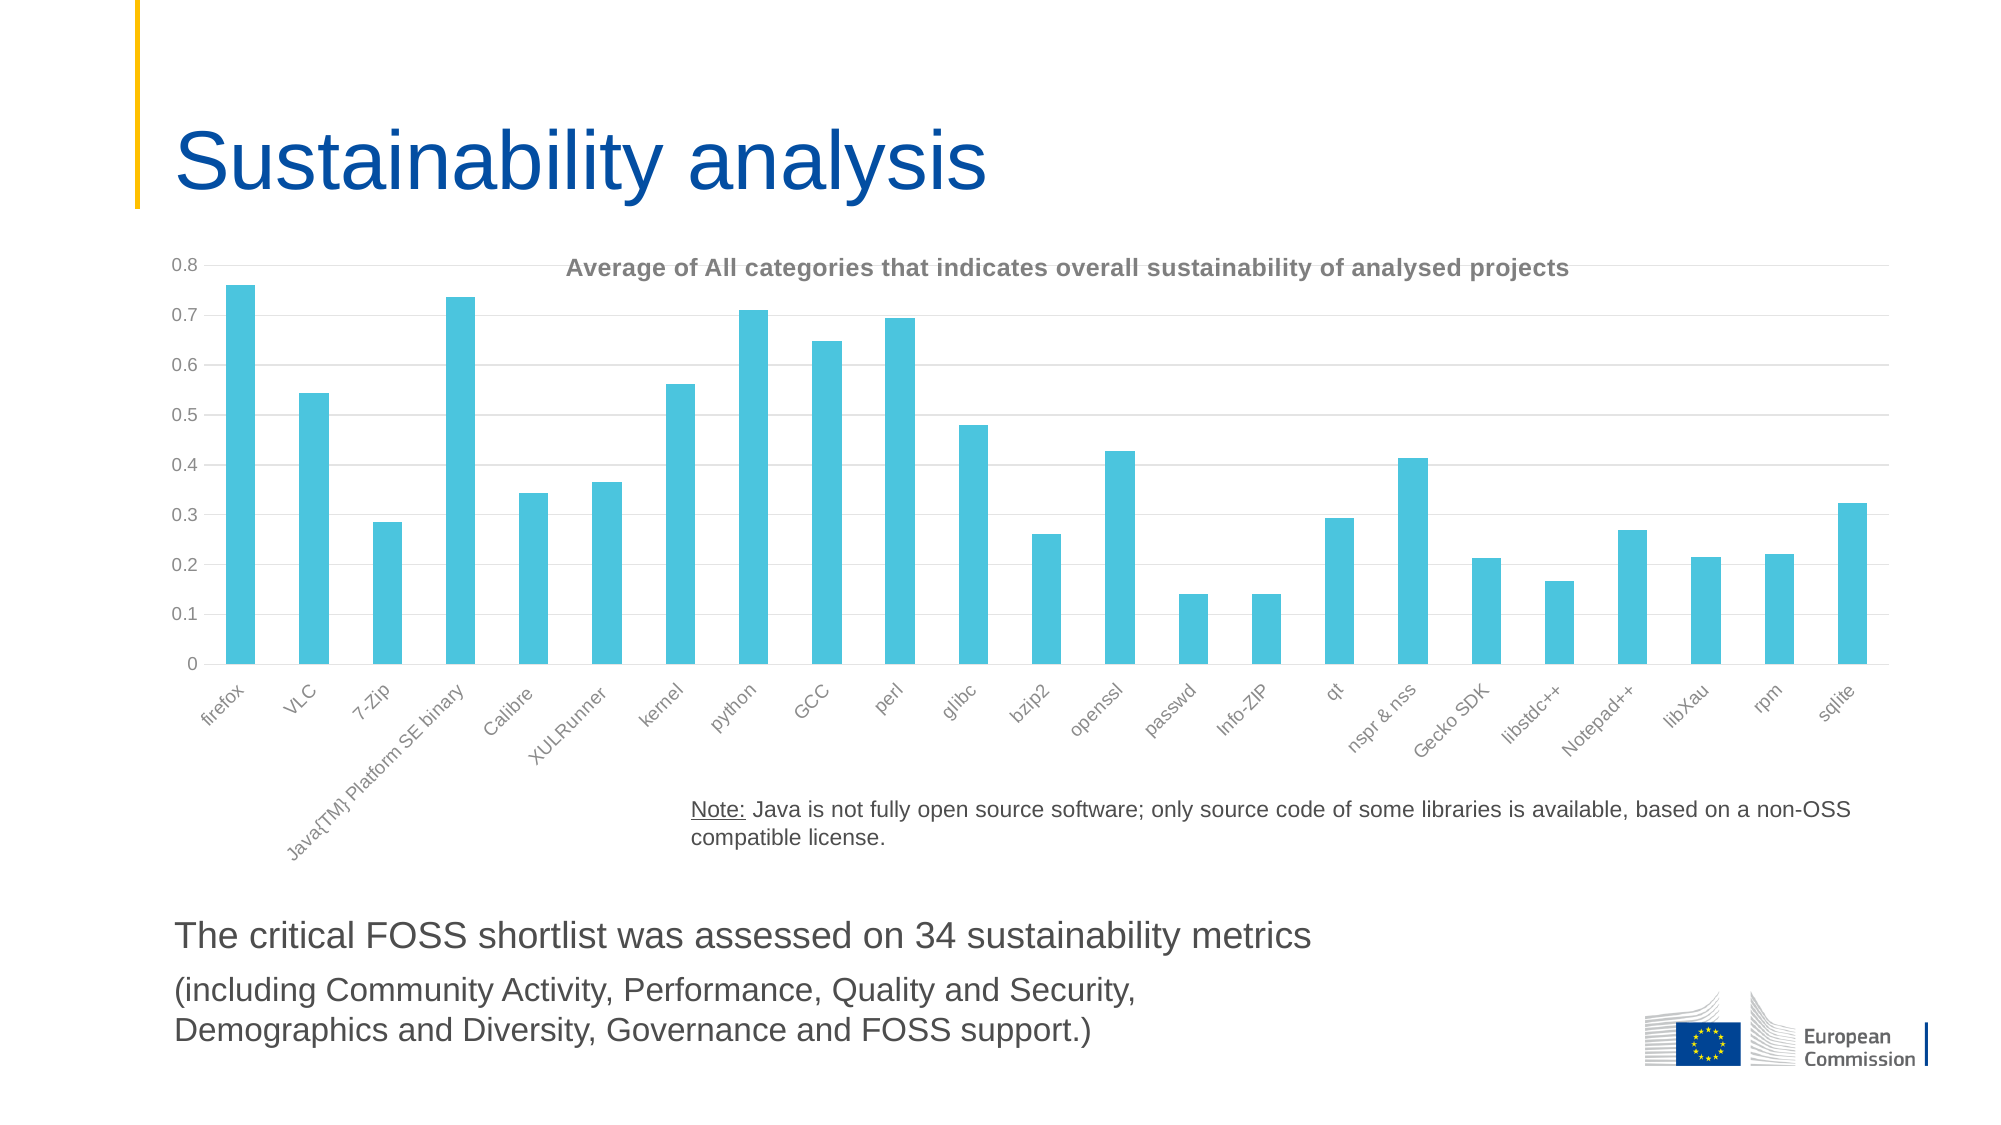

# Sustainability analysis
### Chart
| Category | Series1 |
|---|---|
| firefox | 0.76152380952381 |
| VLC | 0.545055555555556 |
| 7-Zip | 0.284579365079365 |
| Java{TM} Platform SE binary | 0.736888888888889 |
| Calibre | 0.343587301587302 |
| XULRunner | 0.36547619047619 |
| kernel | 0.563150793650794 |
| python | 0.711166666666667 |
| GCC | 0.648388888888889 |
| perl | 0.6945 |
| glibc | 0.480888888888889 |
| bzip2 | 0.260555555555556 |
| openssl | 0.428031746031746 |
| passwd | 0.140277777777778 |
| Info-ZIP | 0.140333333333333 |
| qt | 0.293055555555556 |
| nspr & nss | 0.414666666666667 |
| Gecko SDK | 0.213444444444444 |
| libstdc++ | 0.167888888888889 |
| Notepad++ | 0.269722222222222 |
| libXau | 0.215388888888889 |
| rpm | 0.220722222222222 |
| sqlite | 0.3245 |Average of All categories that indicates overall sustainability of analysed projects
Note: Java is not fully open source software; only source code of some libraries is available, based on a non-OSS compatible license.
The critical FOSS shortlist was assessed on 34 sustainability metrics
(including Community Activity, Performance, Quality and Security,
Demographics and Diversity, Governance and FOSS support.)